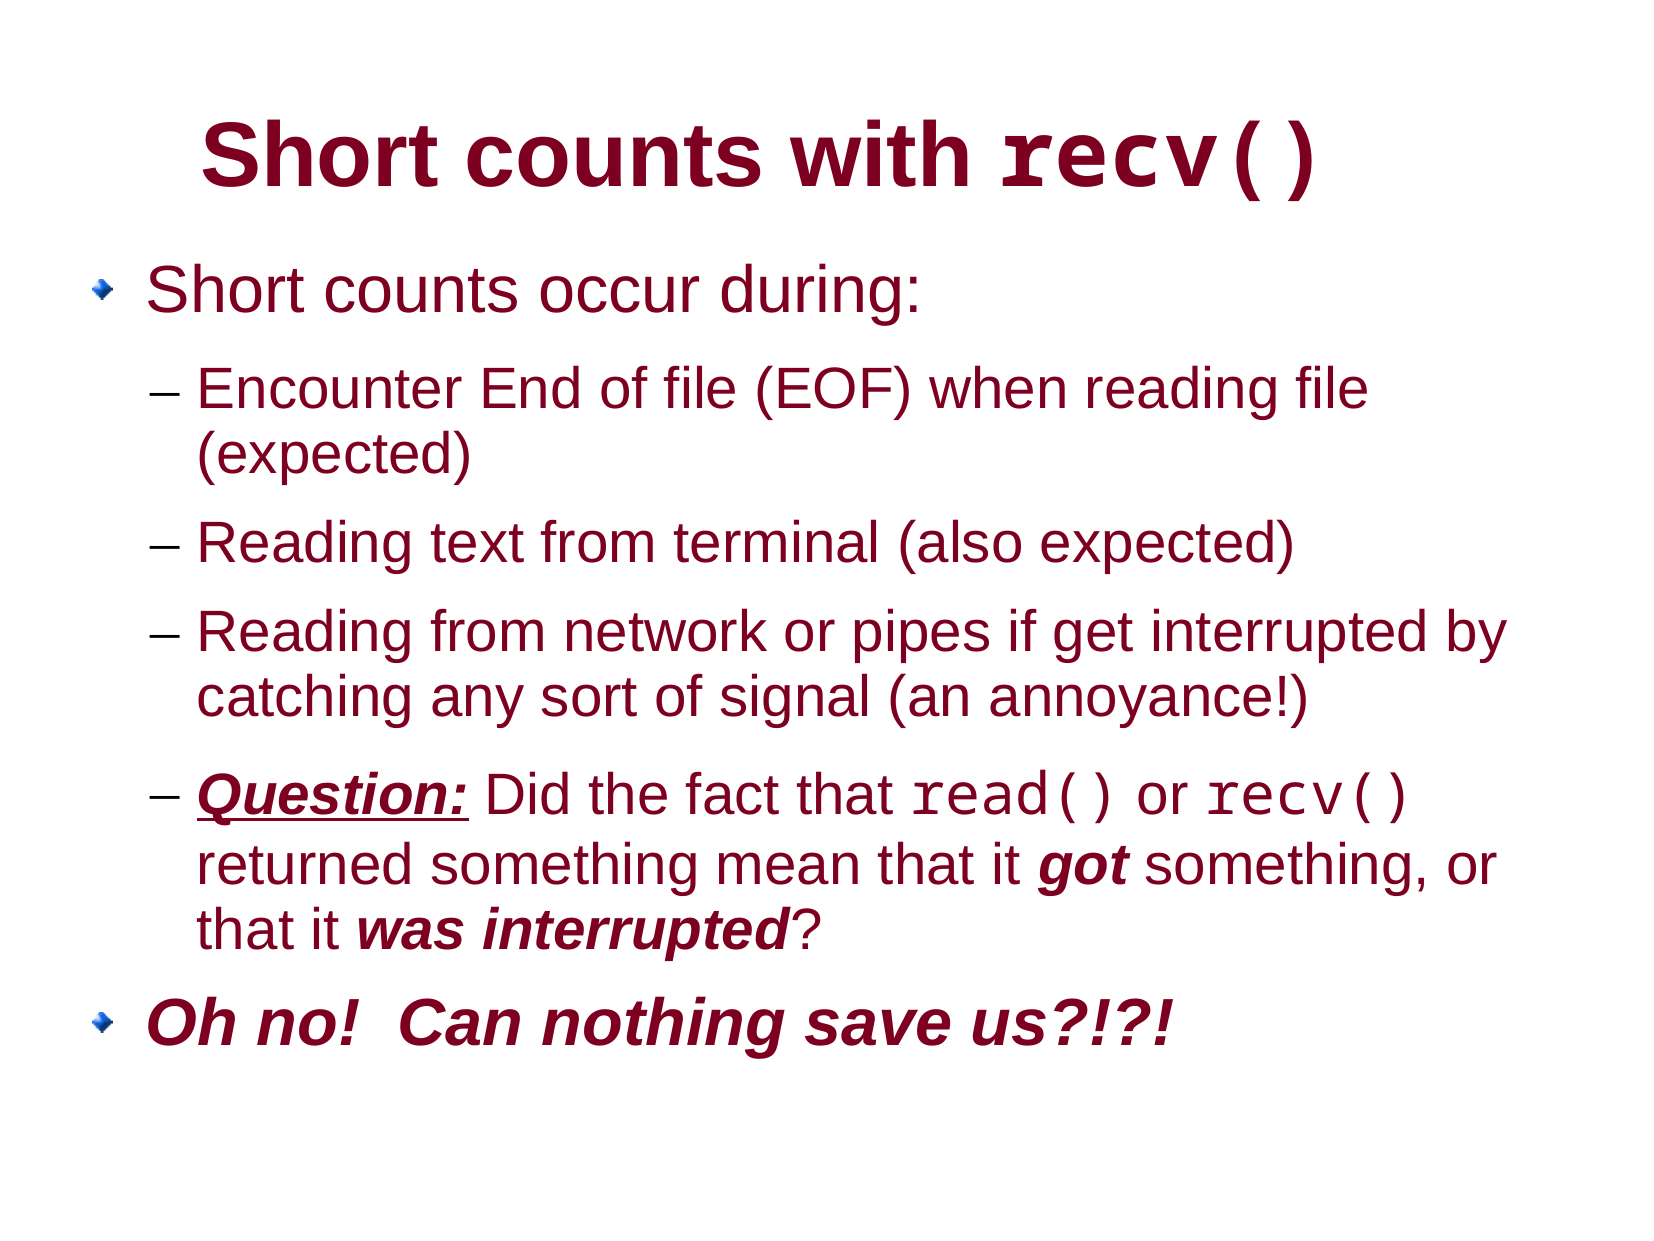

# Short counts with recv()
Short counts occur during:
Encounter End of file (EOF) when reading file (expected)
Reading text from terminal (also expected)
Reading from network or pipes if get interrupted by catching any sort of signal (an annoyance!)
Question: Did the fact that read() or recv() returned something mean that it got something, or that it was interrupted?
Oh no! Can nothing save us?!?!